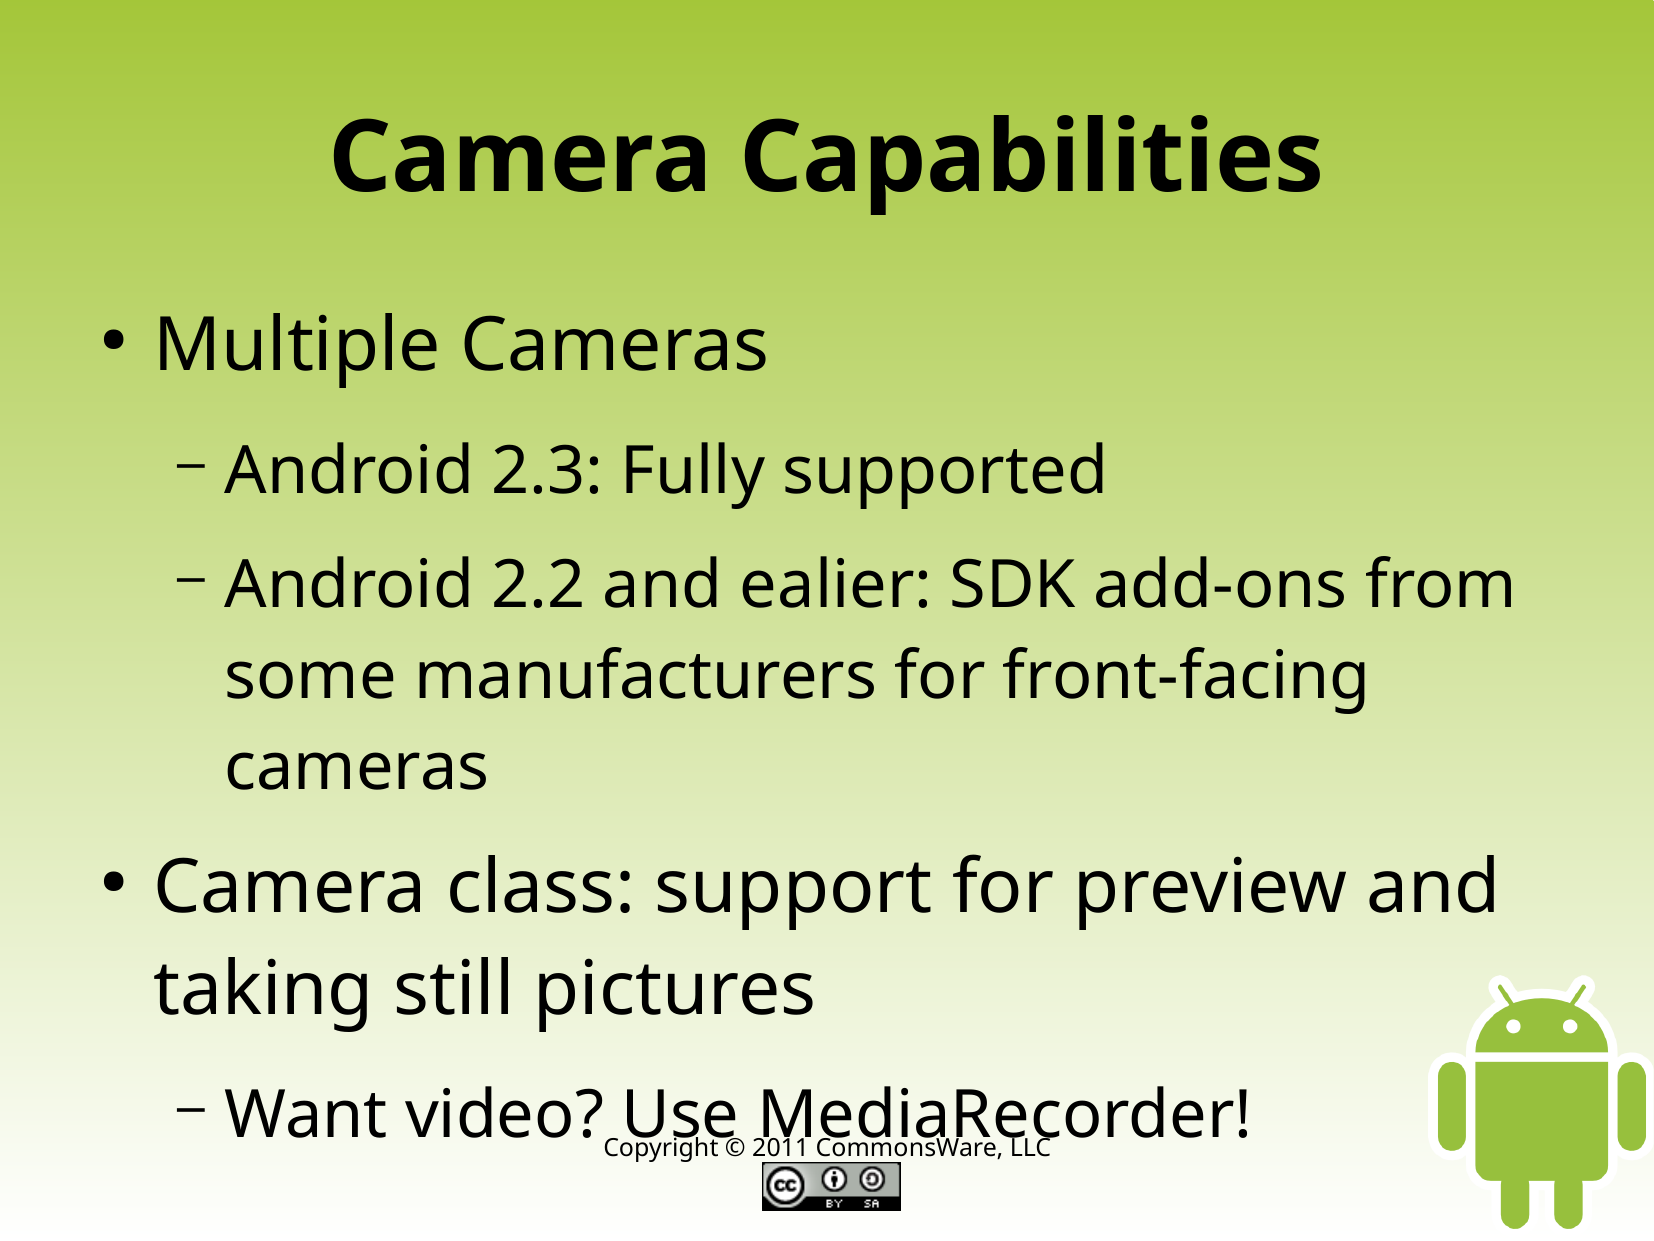

# Camera Capabilities
Multiple Cameras
Android 2.3: Fully supported
Android 2.2 and ealier: SDK add-ons from some manufacturers for front-facing cameras
Camera class: support for preview and taking still pictures
Want video? Use MediaRecorder!